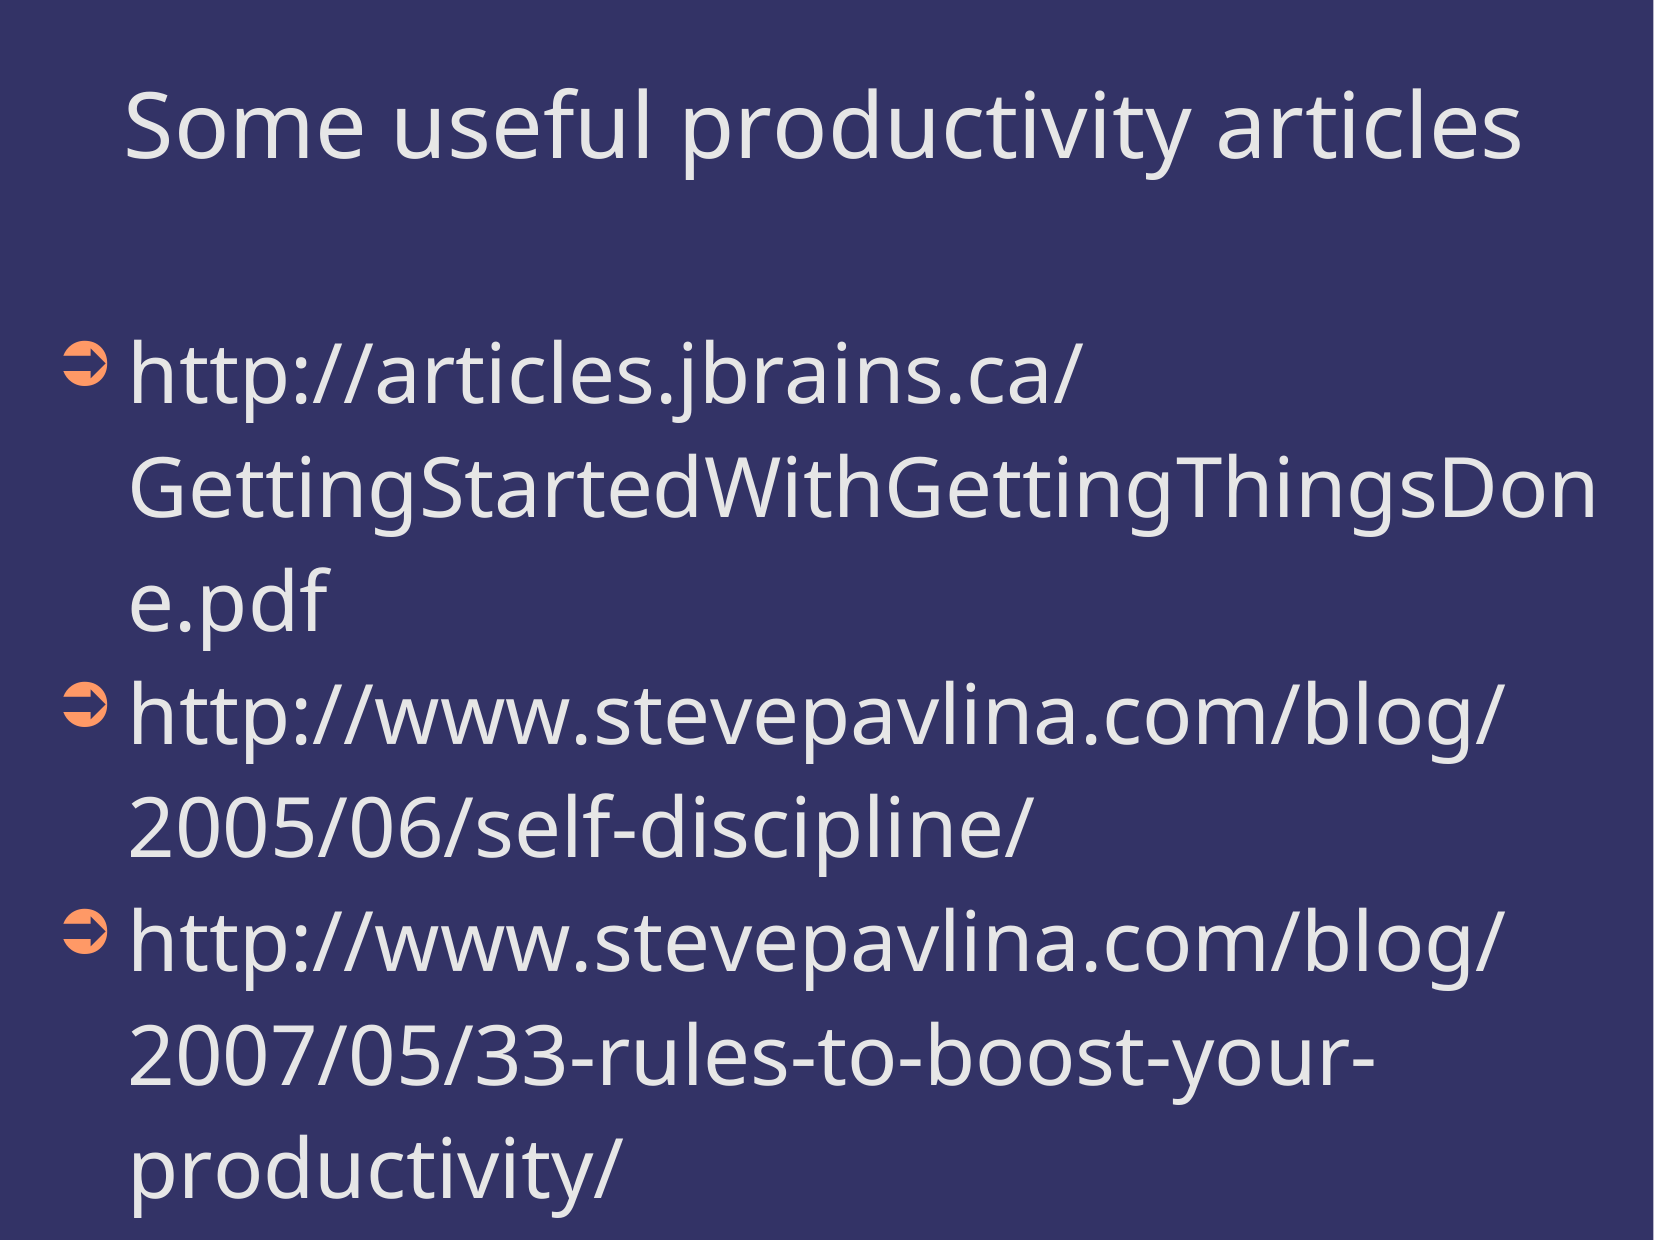

# Some useful productivity articles
http://articles.jbrains.ca/GettingStartedWithGettingThingsDone.pdf
http://www.stevepavlina.com/blog/2005/06/self-discipline/
http://www.stevepavlina.com/blog/2007/05/33-rules-to-boost-your-productivity/